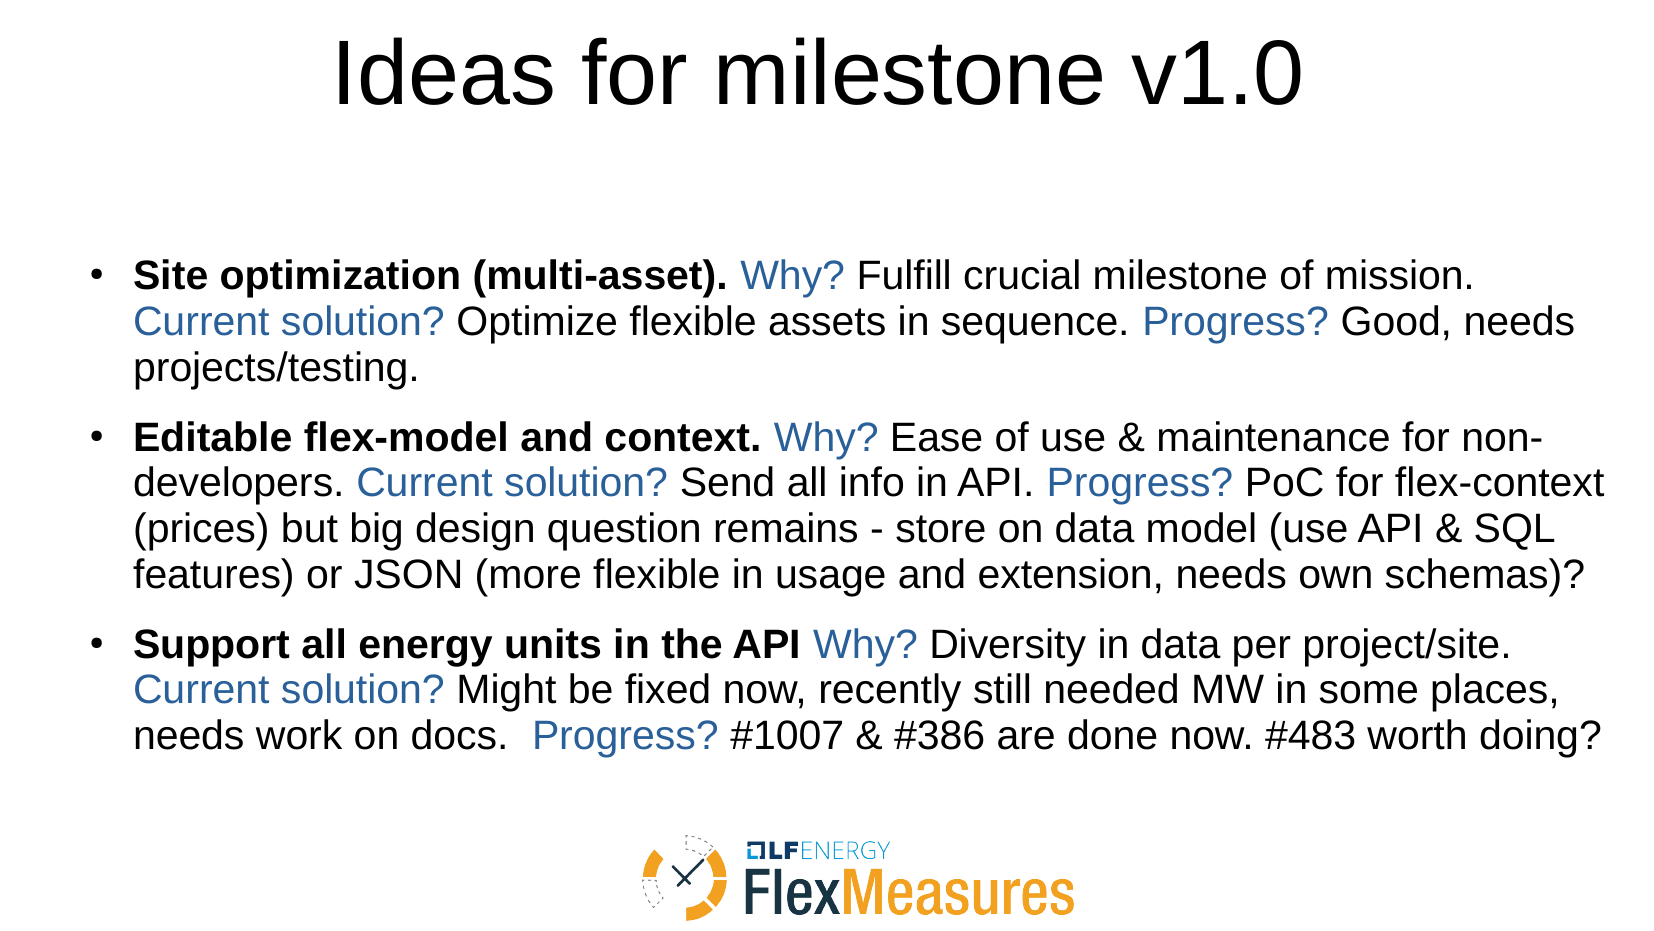

# Ideas for milestone v1.0
Site optimization (multi-asset). Why? Fulfill crucial milestone of mission. Current solution? Optimize flexible assets in sequence. Progress? Good, needs projects/testing.
Editable flex-model and context. Why? Ease of use & maintenance for non-developers. Current solution? Send all info in API. Progress? PoC for flex-context (prices) but big design question remains - store on data model (use API & SQL features) or JSON (more flexible in usage and extension, needs own schemas)?
Support all energy units in the API Why? Diversity in data per project/site. Current solution? Might be fixed now, recently still needed MW in some places, needs work on docs. Progress? #1007 & #386 are done now. #483 worth doing?